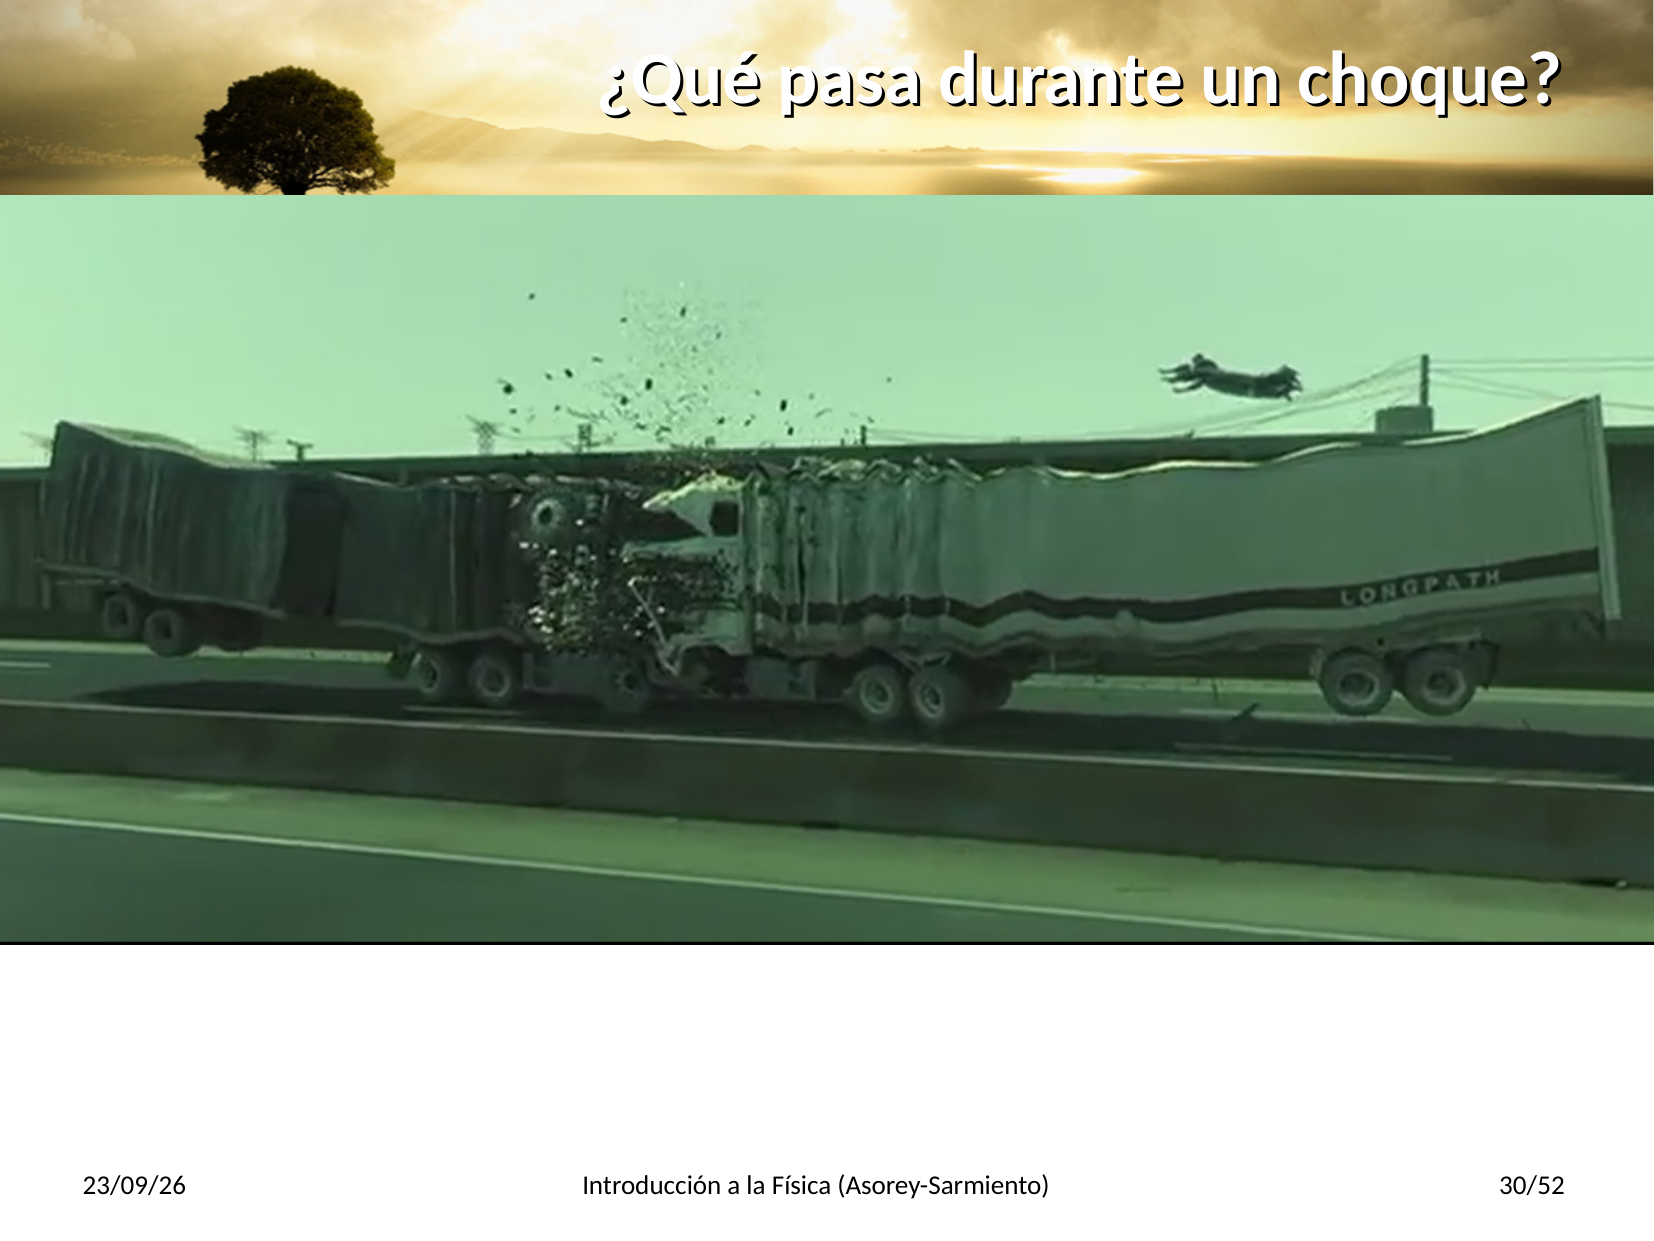

# ¿Qué pasa durante un choque?
Introducción a la Física (Asorey-Sarmiento)
30